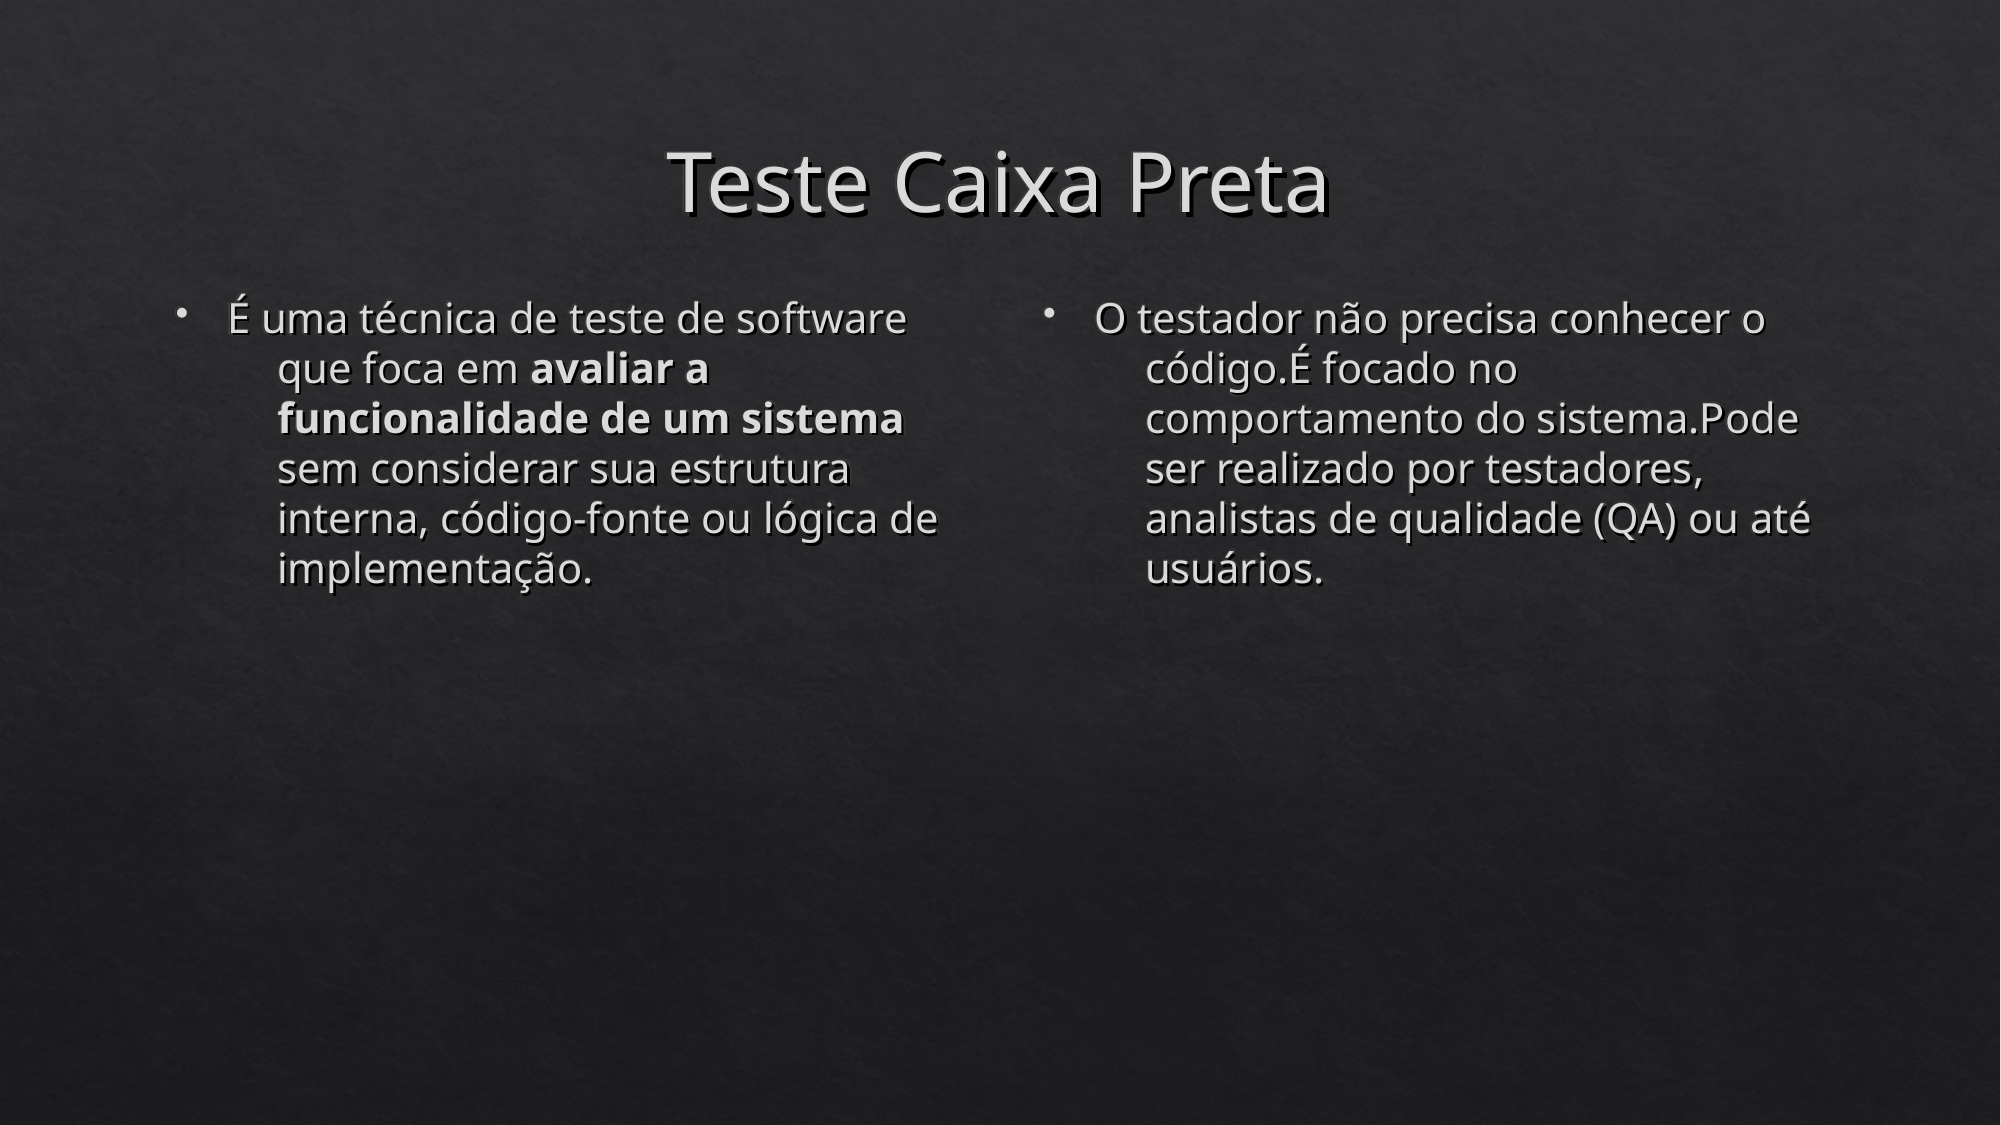

# Teste Caixa Preta
É uma técnica de teste de software que foca em avaliar a funcionalidade de um sistema sem considerar sua estrutura interna, código-fonte ou lógica de implementação.
O testador não precisa conhecer o código.É focado no comportamento do sistema.Pode ser realizado por testadores, analistas de qualidade (QA) ou até usuários.